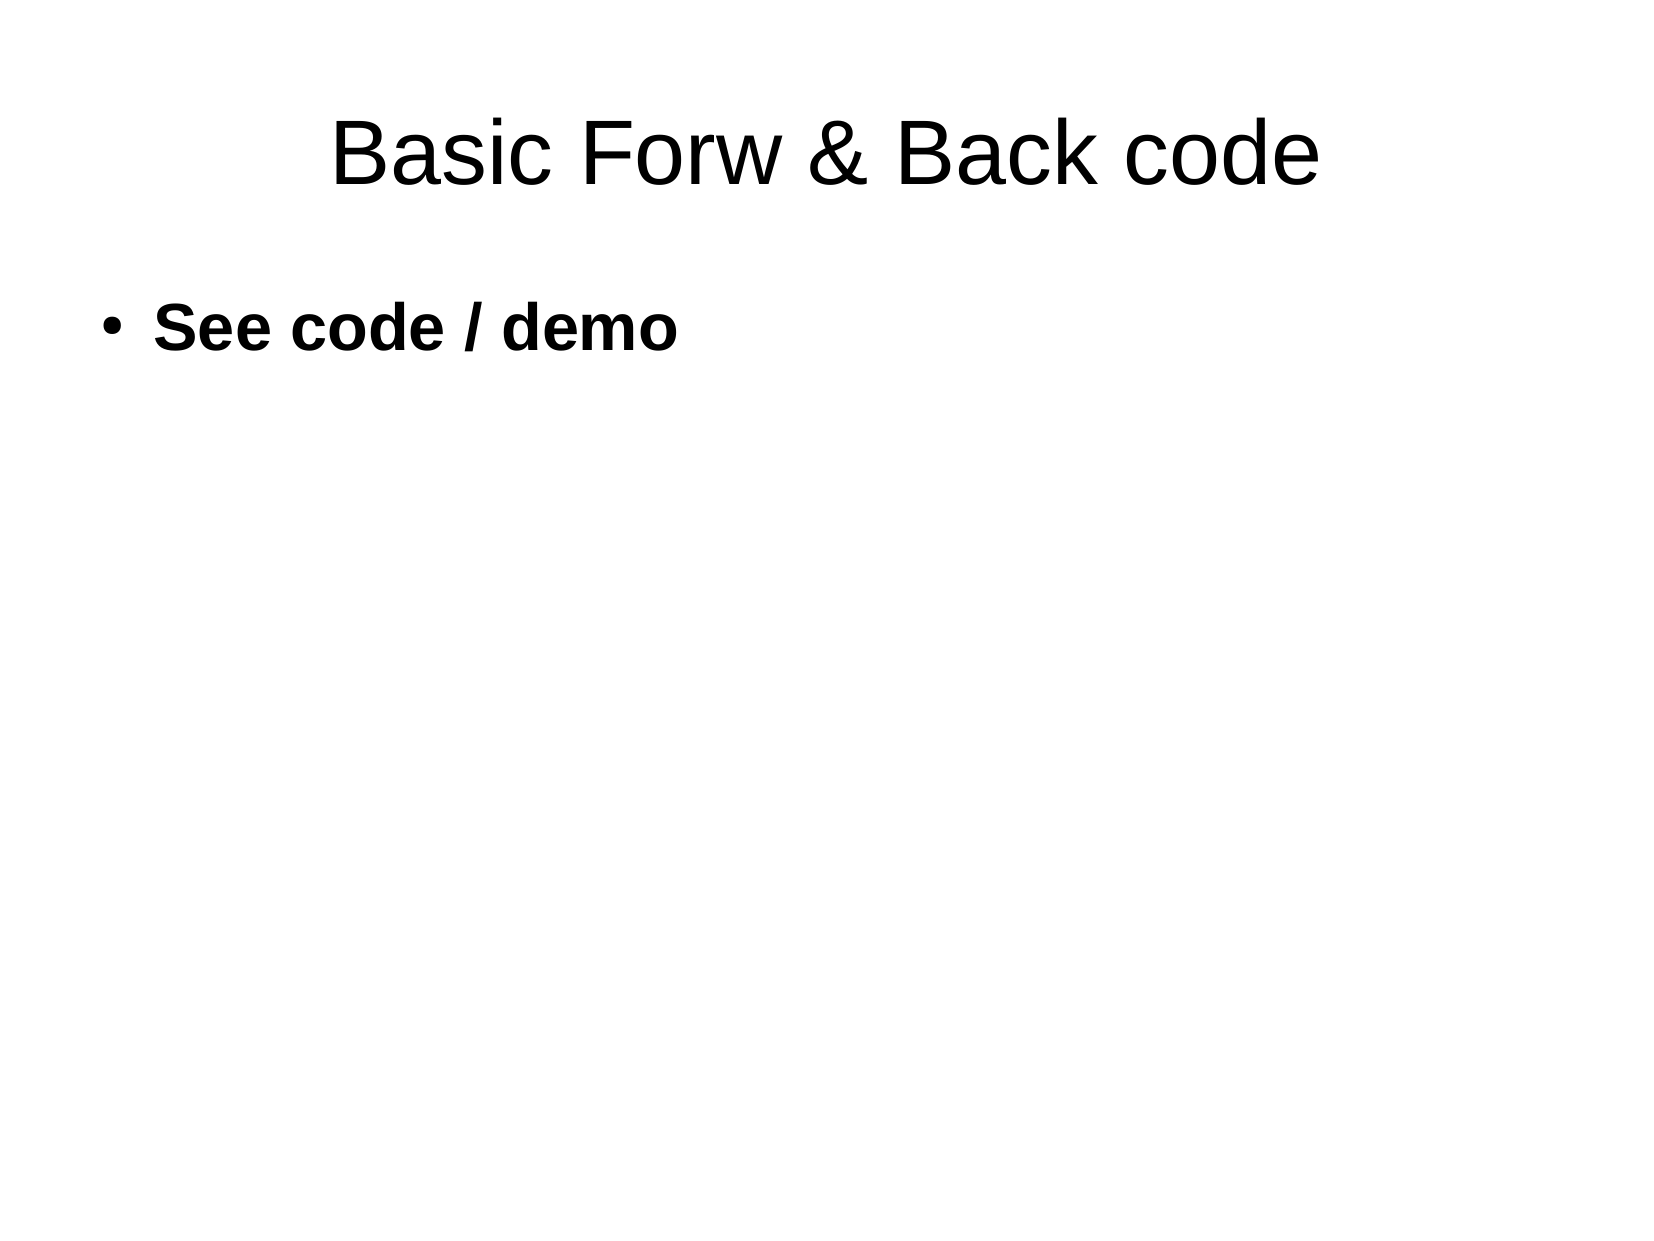

# Basic Forw & Back code
See code / demo